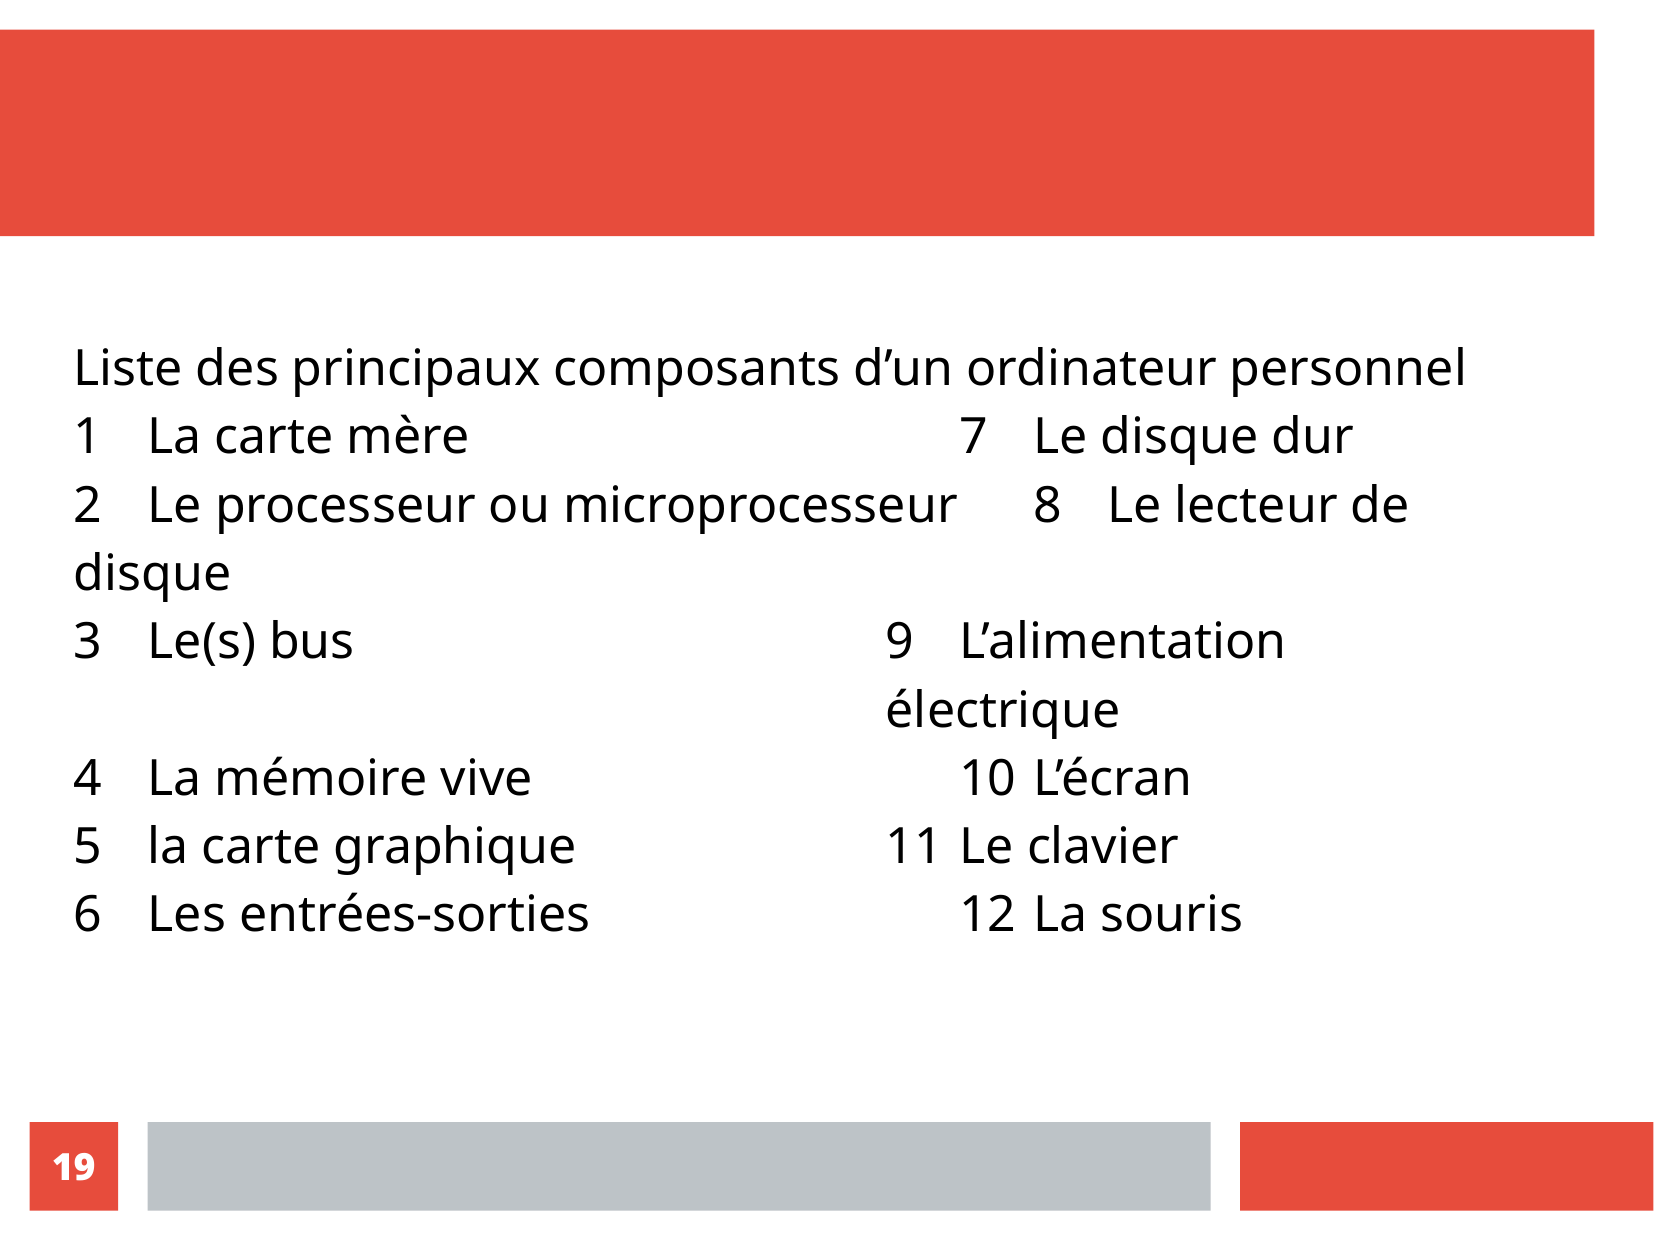

#
Liste des principaux composants d’un ordinateur personnel
1 	La carte mère 	 						7 	Le disque dur
2 	Le processeur ou microprocesseur 	8 	Le lecteur de disque
3 	Le(s) bus 								9 	L’alimentation 															électrique
4 	La mémoire vive 						10 	L’écran
5 	la carte graphique 					11 	Le clavier
6 	Les entrées-sorties 					12 	La souris
19